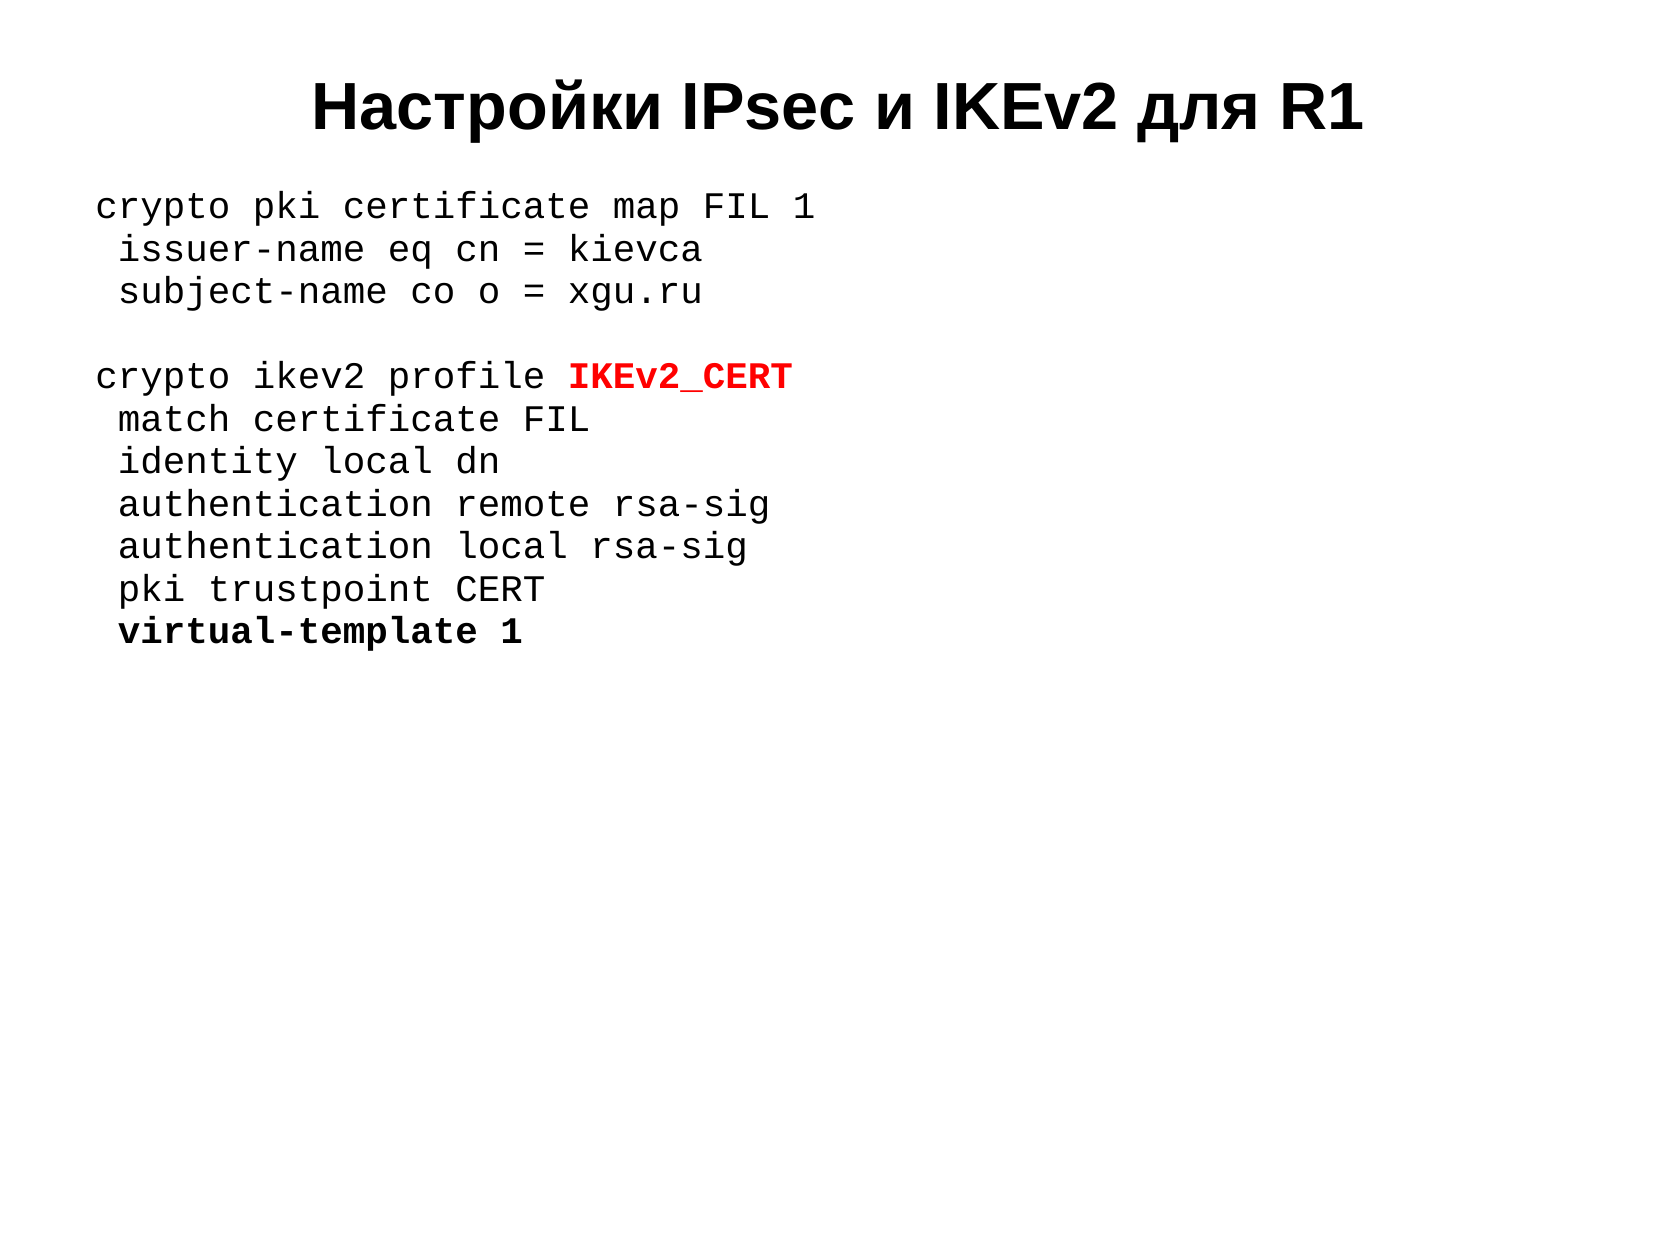

Настройки IPsec и IKEv2 для R1
# crypto pki certificate map FIL 1
 issuer-name eq cn = kievca
 subject-name co o = xgu.ru
crypto ikev2 profile IKEv2_CERT
 match certificate FIL
 identity local dn
 authentication remote rsa-sig
 authentication local rsa-sig
 pki trustpoint CERT
 virtual-template 1